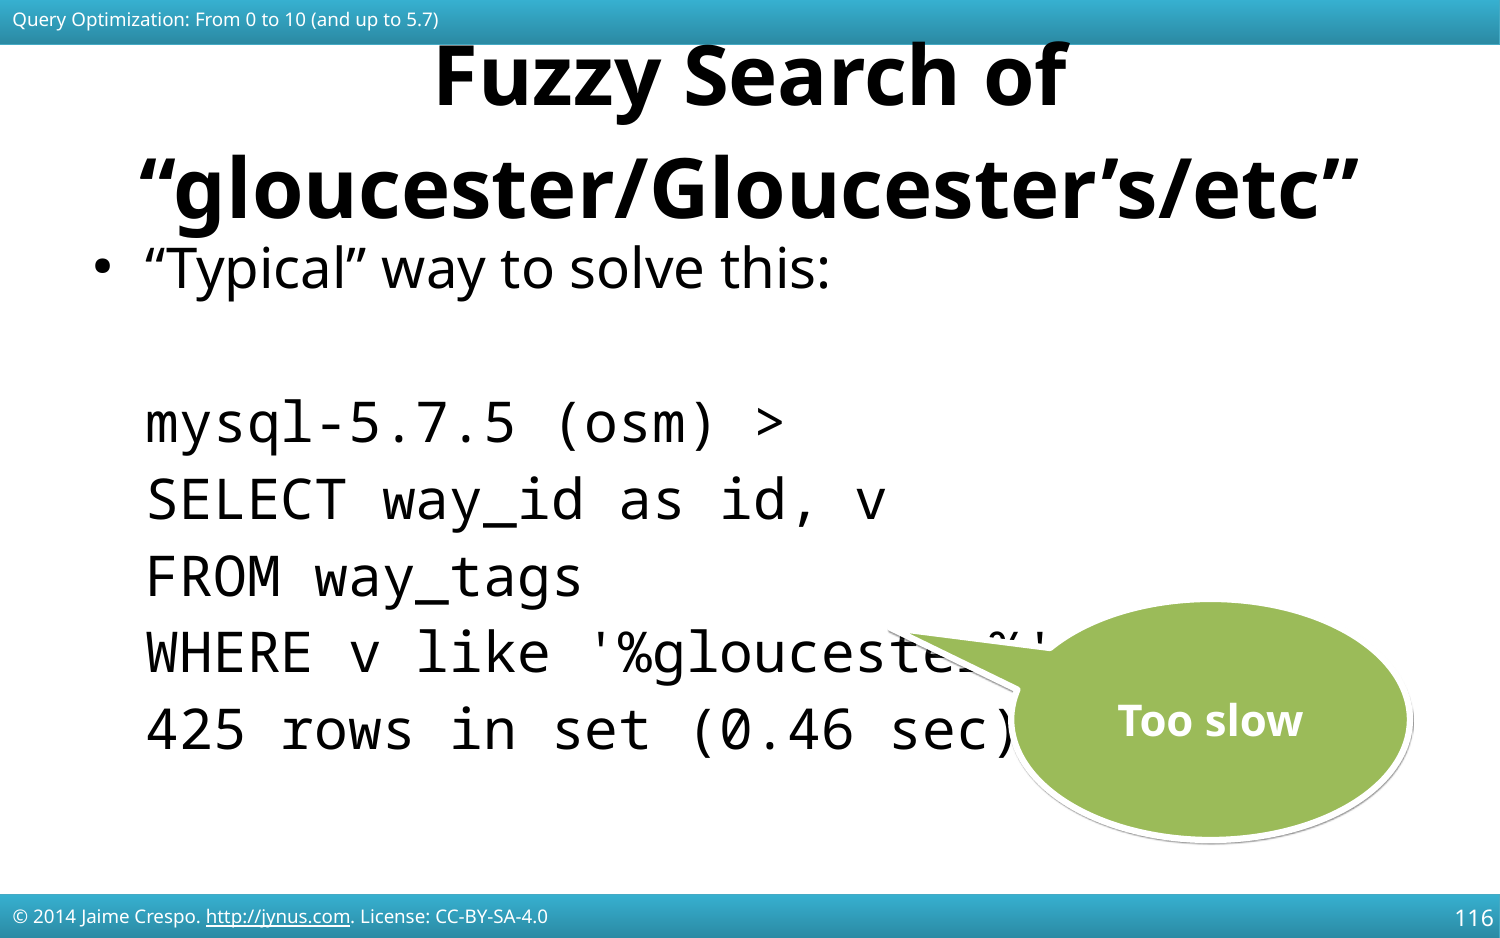

# Fuzzy Search of “gloucester/Gloucester’s/etc”
“Typical” way to solve this:
mysql-5.7.5 (osm) >
SELECT way_id as id, v
FROM way_tags
WHERE v like '%gloucester%';
425 rows in set (0.46 sec)
Too slow